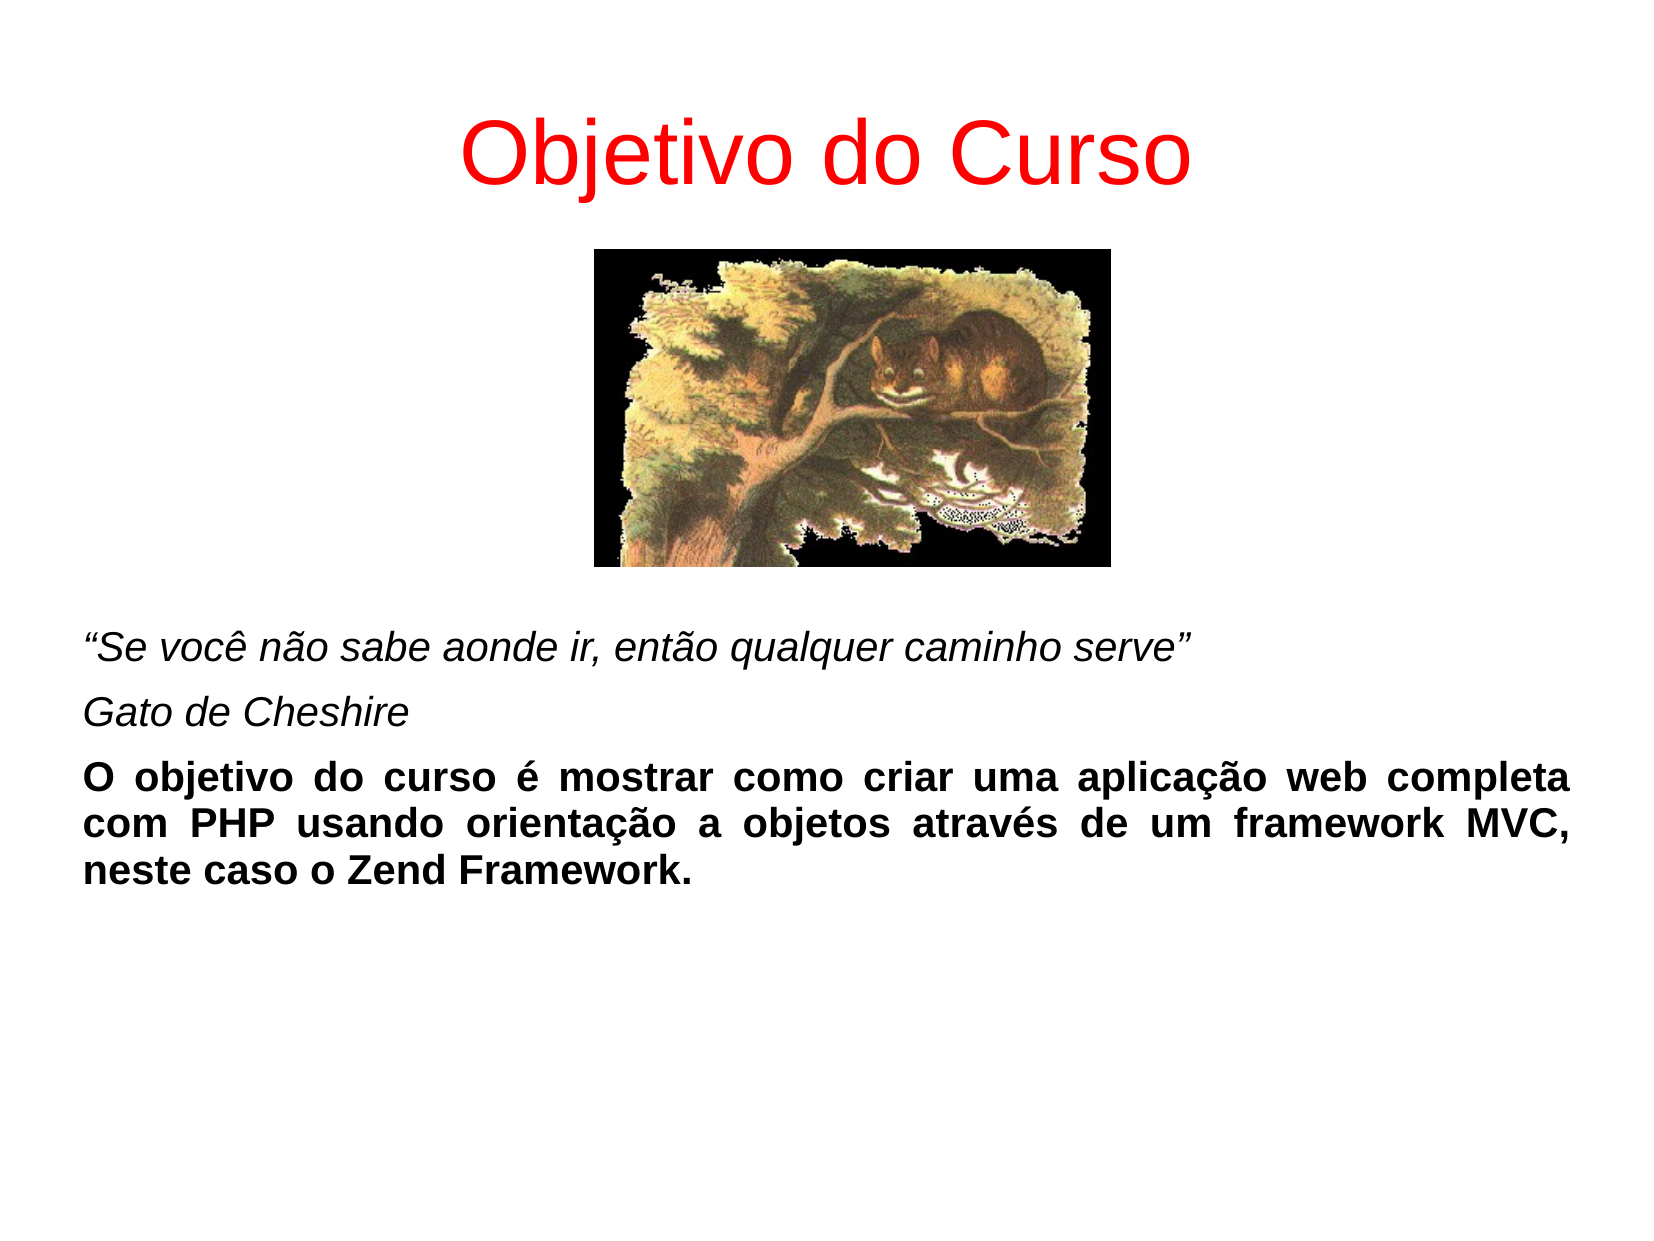

# Objetivo do Curso
“Se você não sabe aonde ir, então qualquer caminho serve”
Gato de Cheshire
O objetivo do curso é mostrar como criar uma aplicação web completa com PHP usando orientação a objetos através de um framework MVC, neste caso o Zend Framework.